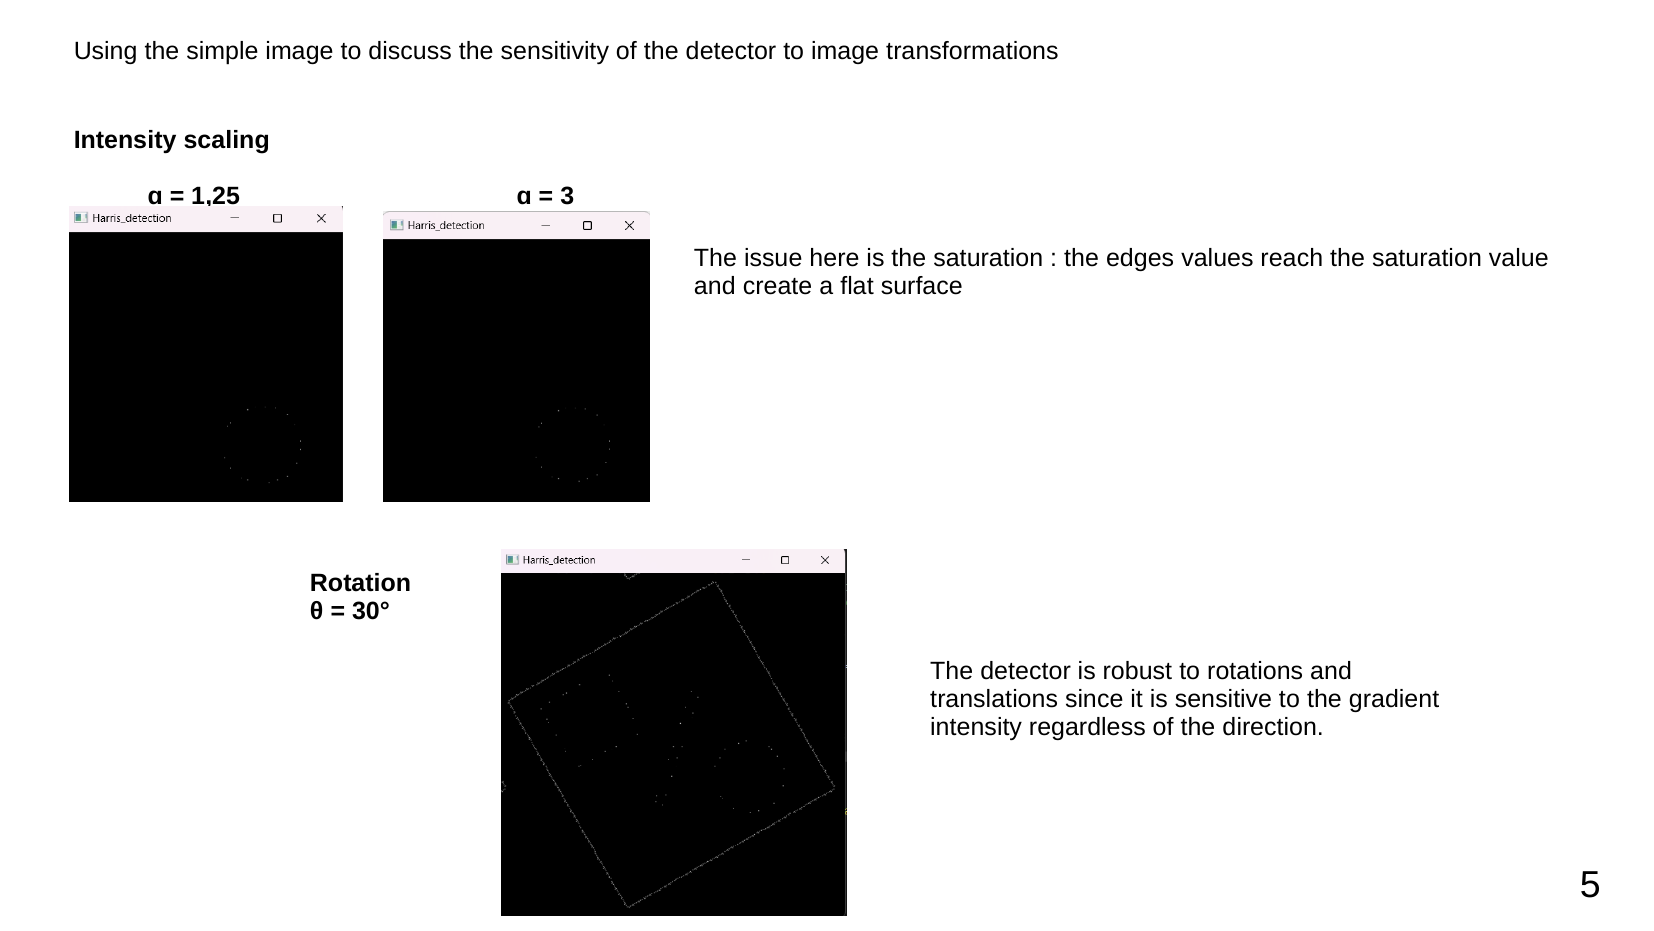

Using the simple image to discuss the sensitivity of the detector to image transformations
Intensity scaling
	ɑ = 1,25				ɑ = 3
The issue here is the saturation : the edges values reach the saturation value and create a flat surface
Rotation
θ = 30°
The detector is robust to rotations and translations since it is sensitive to the gradient intensity regardless of the direction.